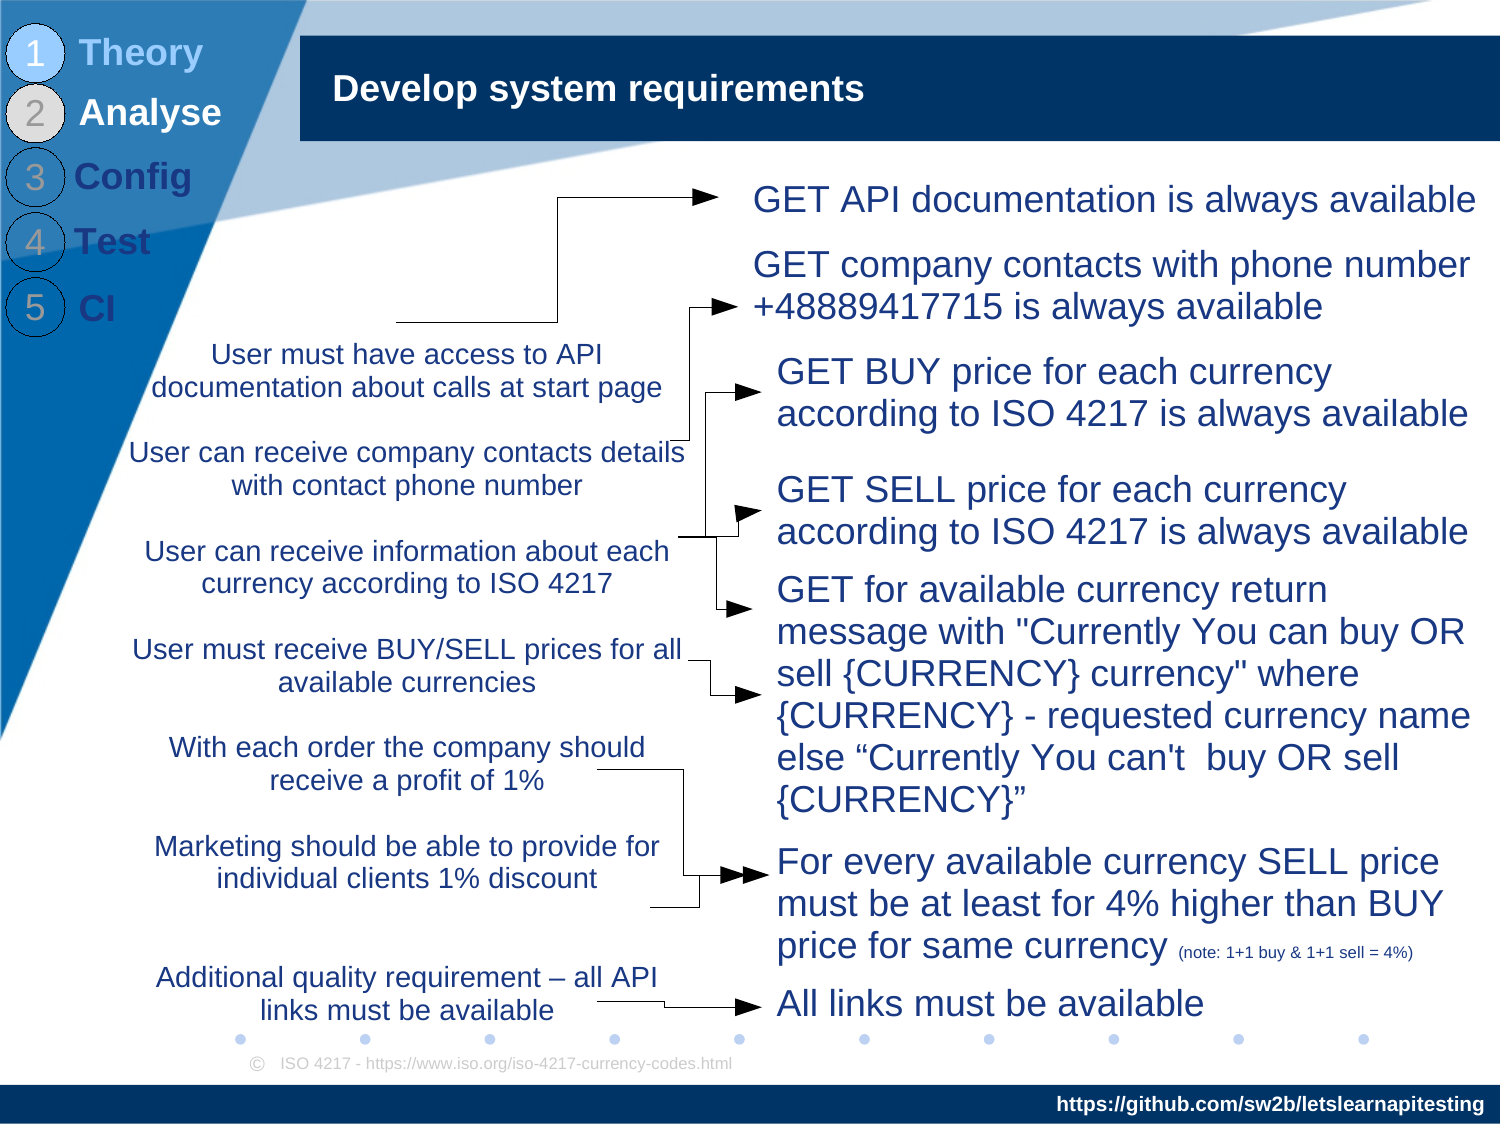

1
Theory
# Develop system requirements
2
Analyse
3
Config
GET API documentation is always available
4
Test
GET company contacts with phone number +48889417715 is always available
5
CI
User must have access to API documentation about calls at start page
User can receive company contacts details with contact phone number
User can receive information about each currency according to ISO 4217
User must receive BUY/SELL prices for all available currencies
With each order the company should receive a profit of 1%
Marketing should be able to provide for individual clients 1% discount
Additional quality requirement – all API links must be available
GET BUY price for each currency according to ISO 4217 is always available
GET SELL price for each currency according to ISO 4217 is always available
GET for available currency return message with "Currently You can buy OR sell {CURRENCY} currency" where {CURRENCY} - requested currency name else “Currently You can't buy OR sell {CURRENCY}”
For every available currency SELL price must be at least for 4% higher than BUY price for same currency (note: 1+1 buy & 1+1 sell = 4%)
All links must be available
©
ISO 4217 - https://www.iso.org/iso-4217-currency-codes.html